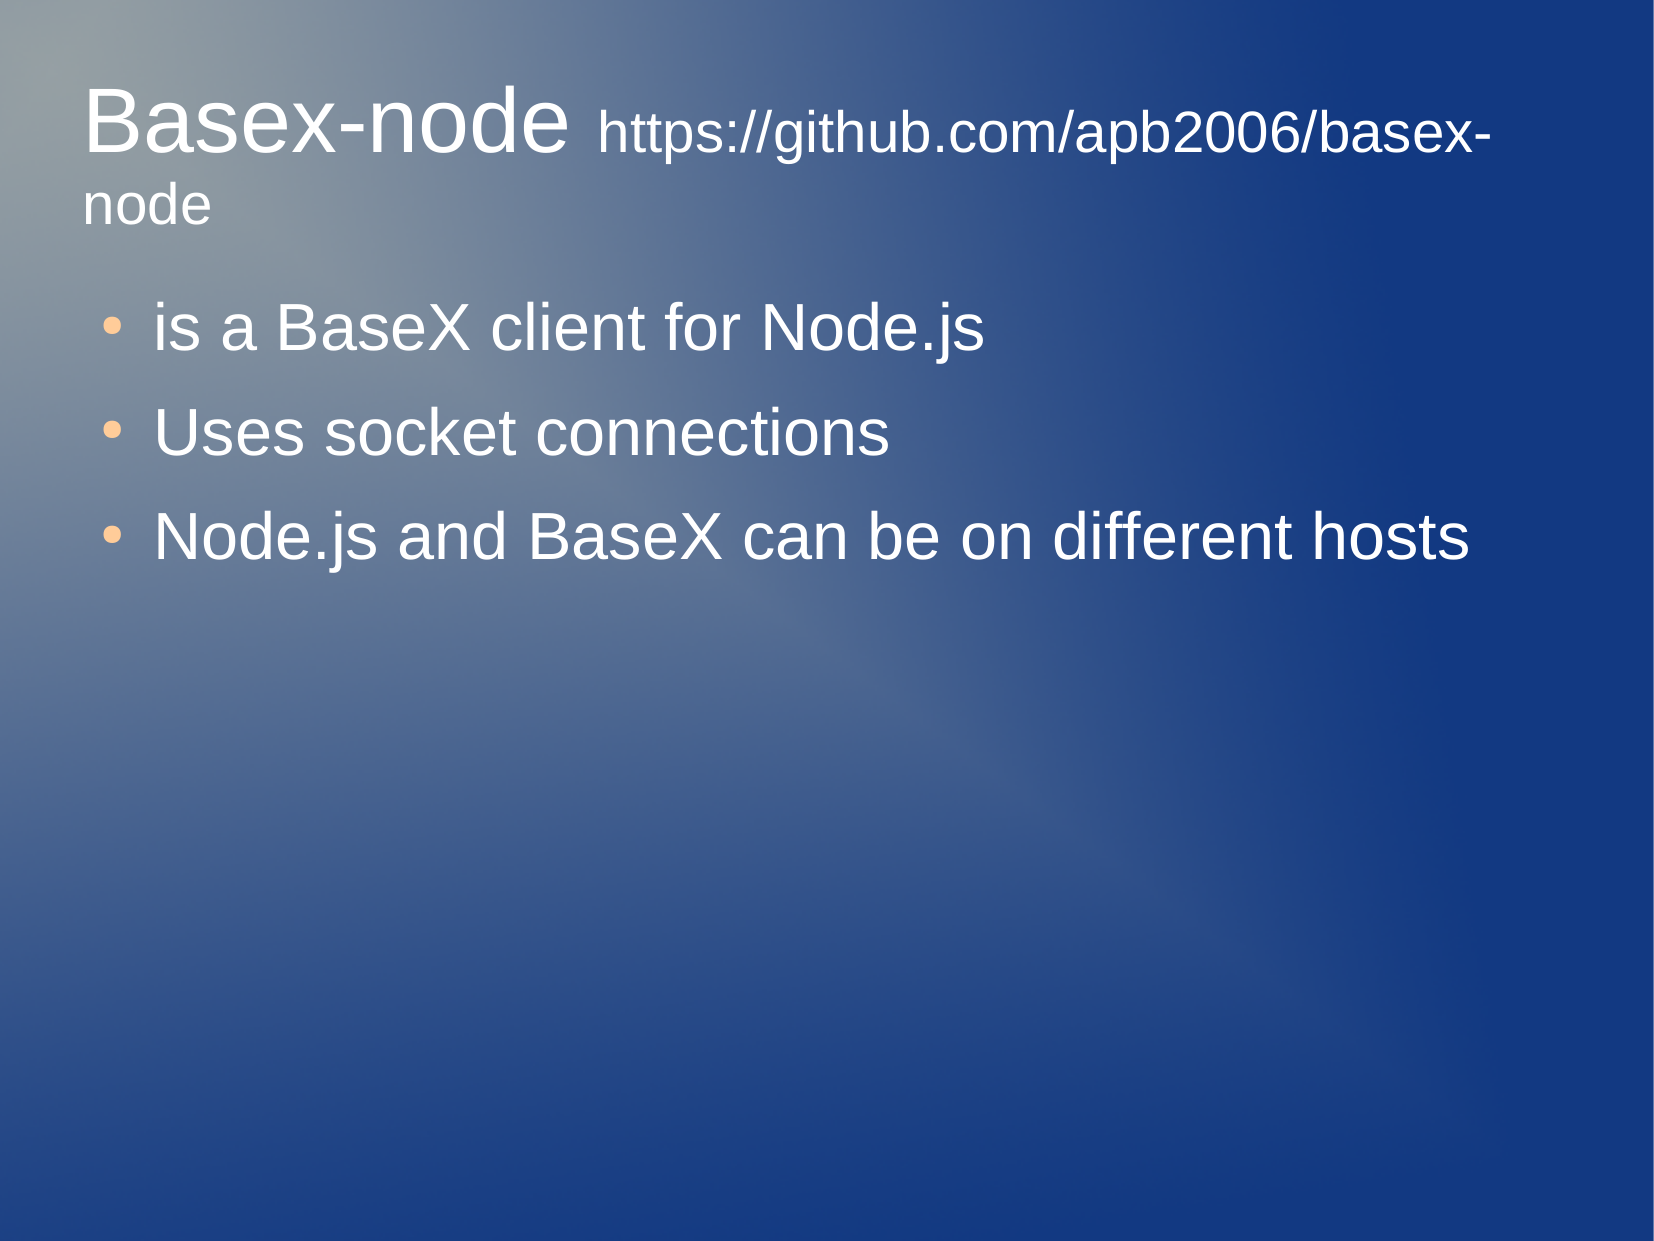

# Basex-node https://github.com/apb2006/basex-node
is a BaseX client for Node.js
Uses socket connections
Node.js and BaseX can be on different hosts